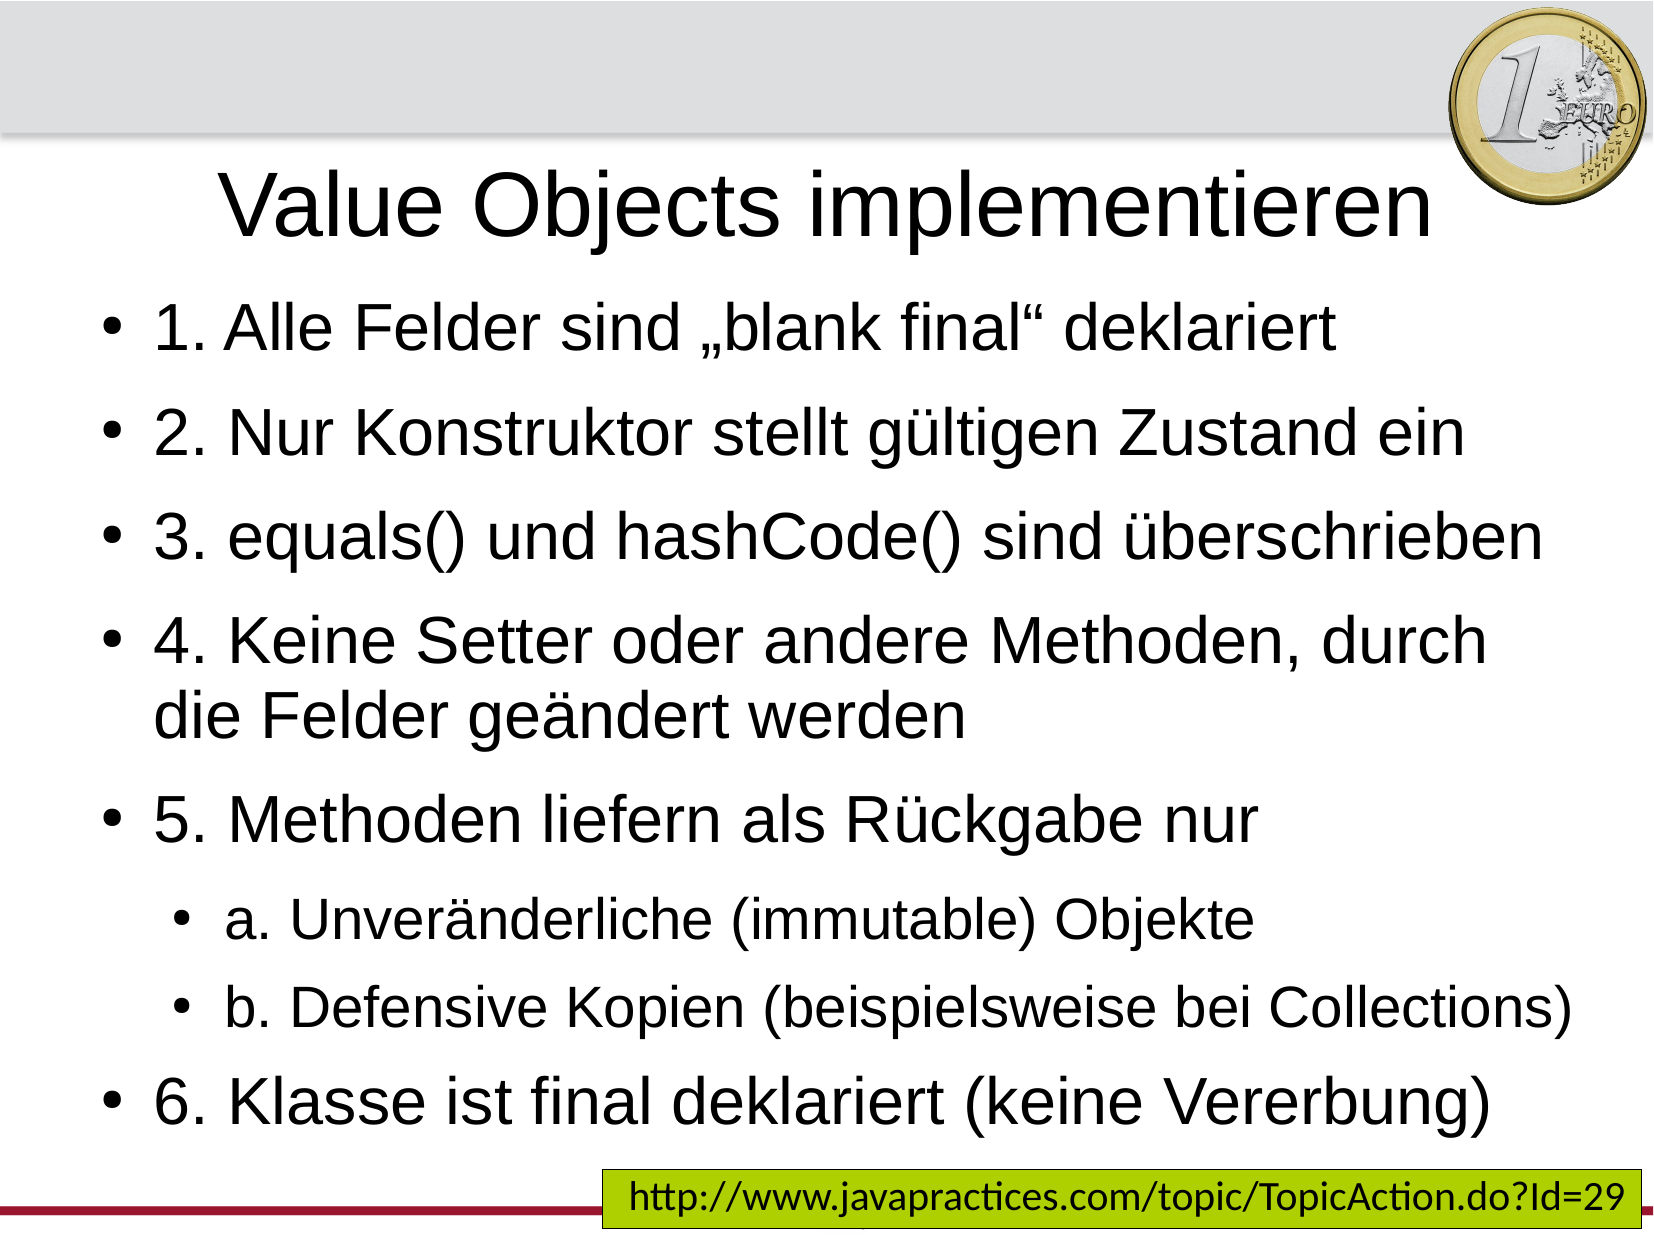

# Value Objects implementieren
1. Alle Felder sind „blank final“ deklariert
2. Nur Konstruktor stellt gültigen Zustand ein
3. equals() und hashCode() sind überschrieben
4. Keine Setter oder andere Methoden, durch die Felder geändert werden
5. Methoden liefern als Rückgabe nur
a. Unveränderliche (immutable) Objekte
b. Defensive Kopien (beispielsweise bei Collections)
6. Klasse ist final deklariert (keine Vererbung)
 http://www.javapractices.com/topic/TopicAction.do?Id=29